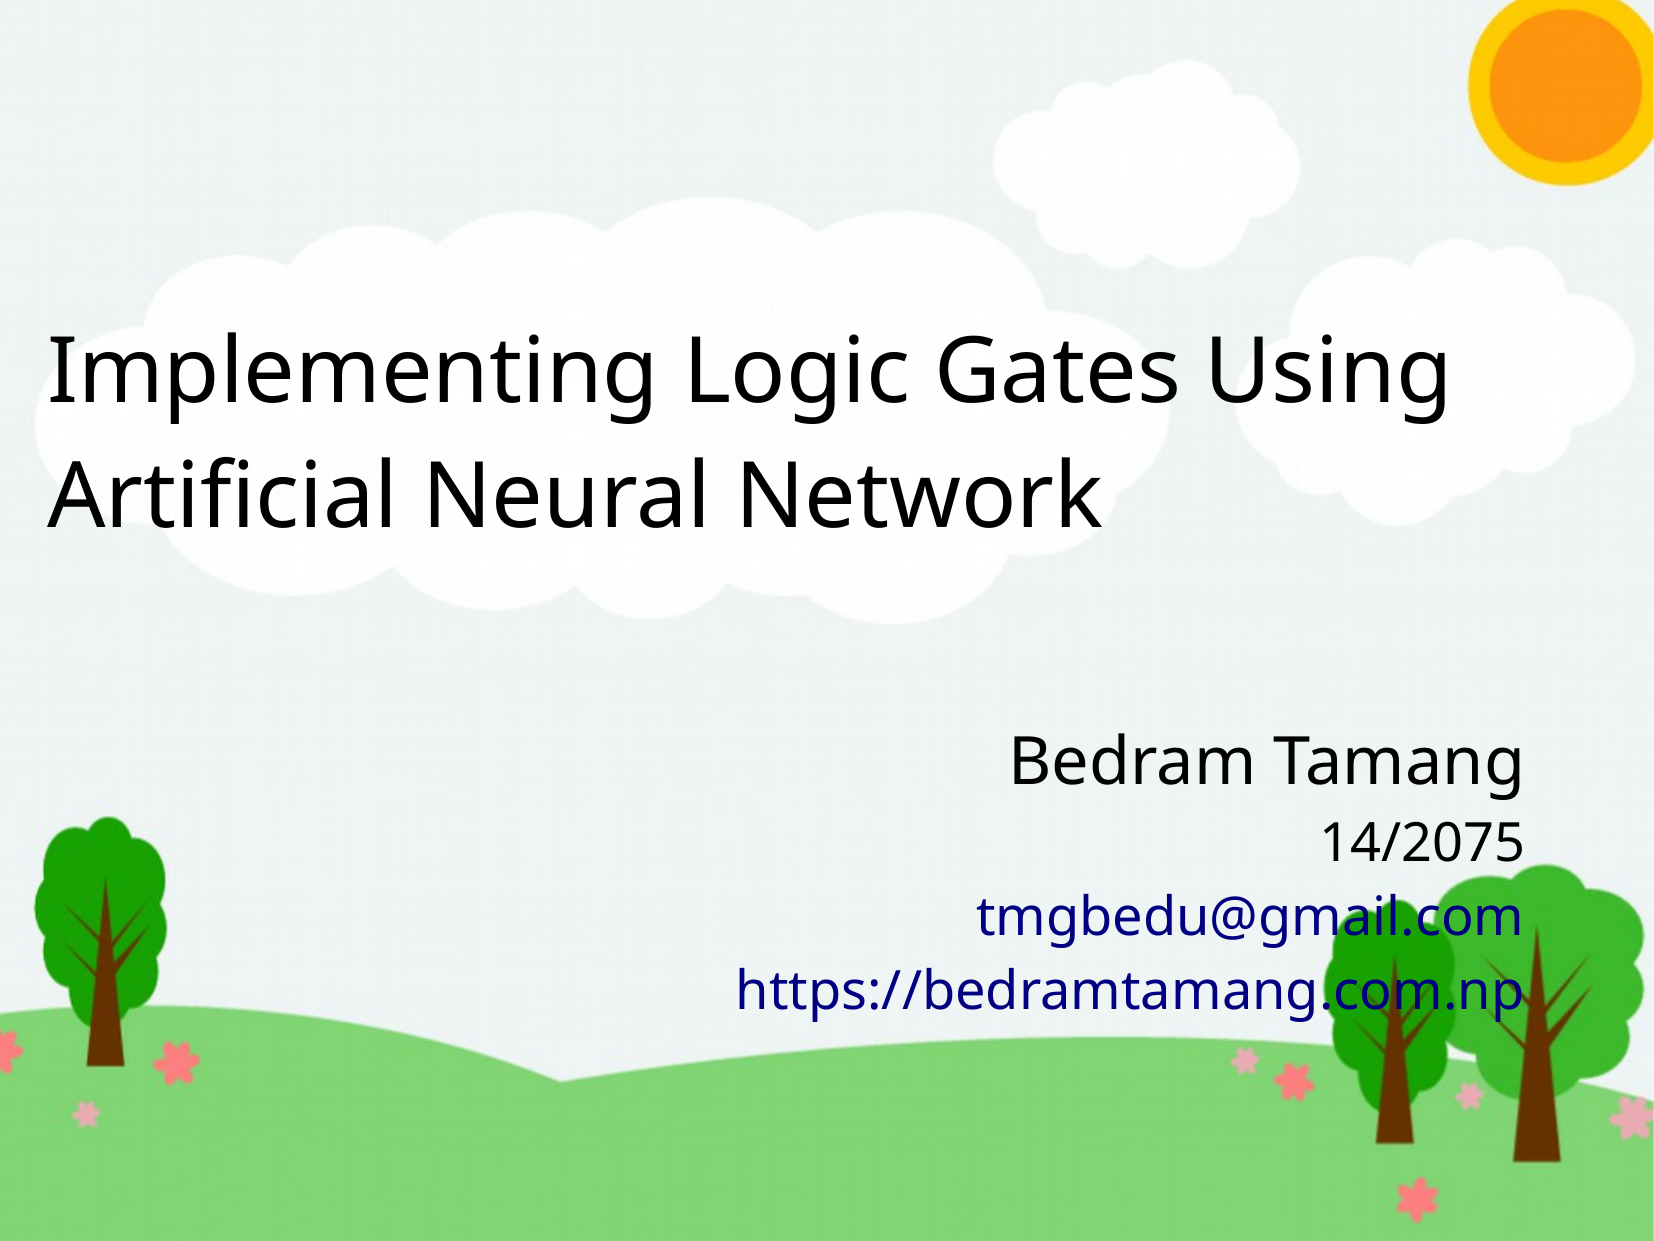

# Implementing Logic Gates Using Artificial Neural Network
Bedram Tamang
14/2075
tmgbedu@gmail.com
https://bedramtamang.com.np